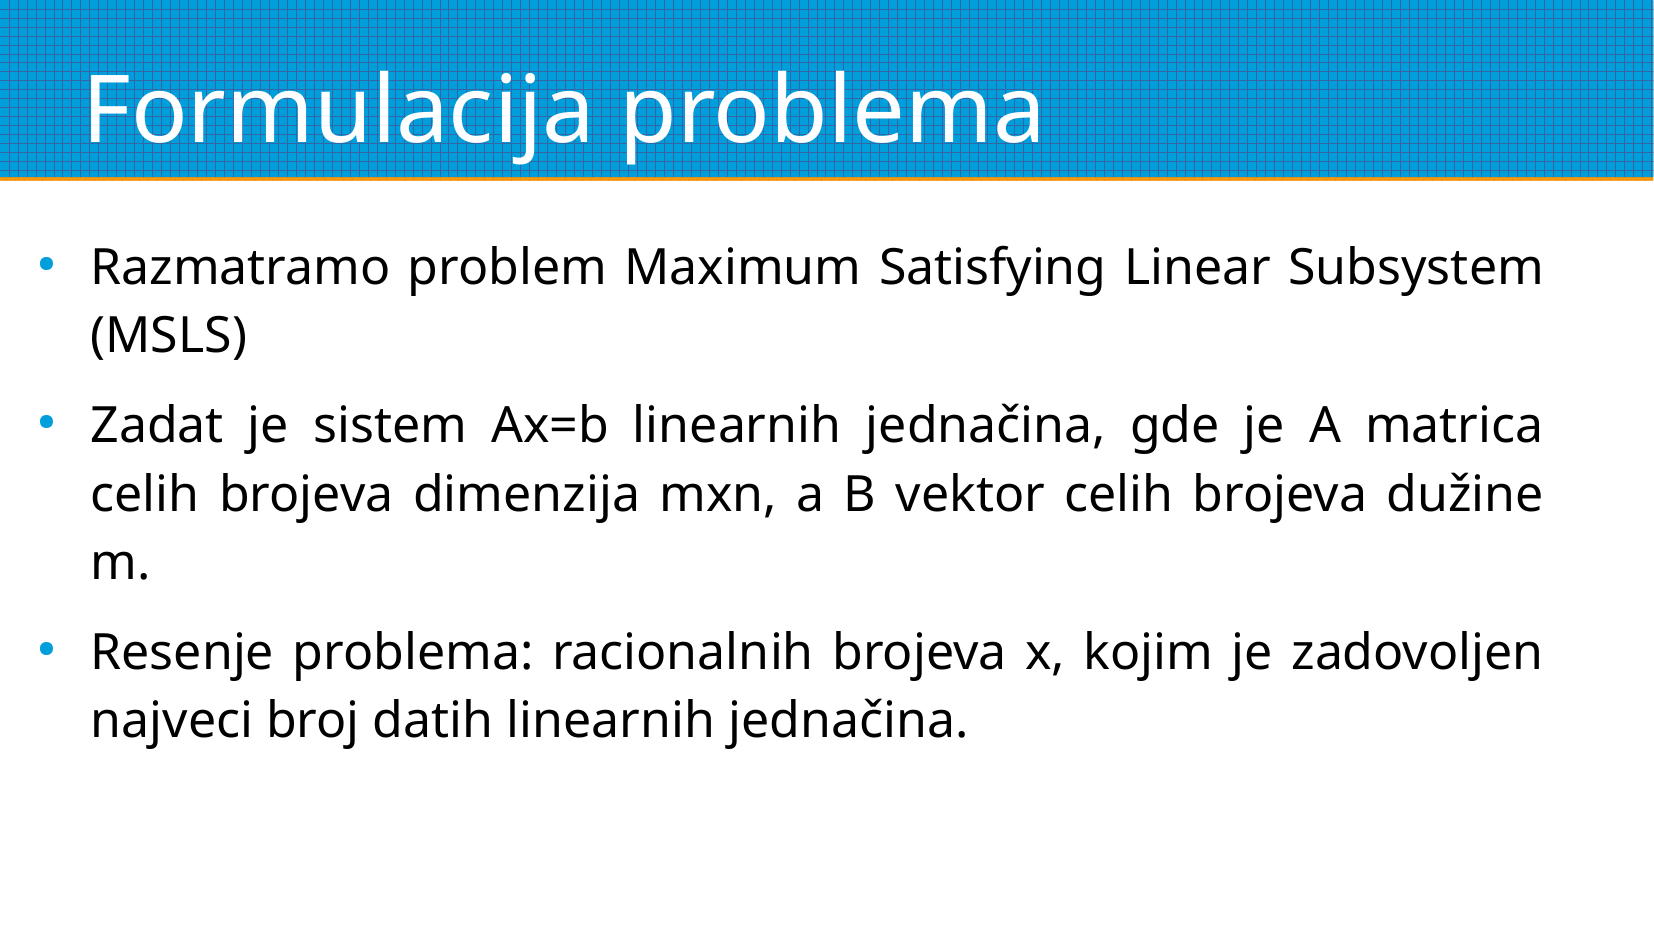

# Formulacija problema
Razmatramo problem Maximum Satisfying Linear Subsystem (MSLS)
Zadat je sistem Ax=b linearnih jednačina, gde je A matrica celih brojeva dimenzija mxn, a B vektor celih brojeva dužine m.
Resenje problema: racionalnih brojeva x, kojim je zadovoljen najveci broj datih linearnih jednačina.